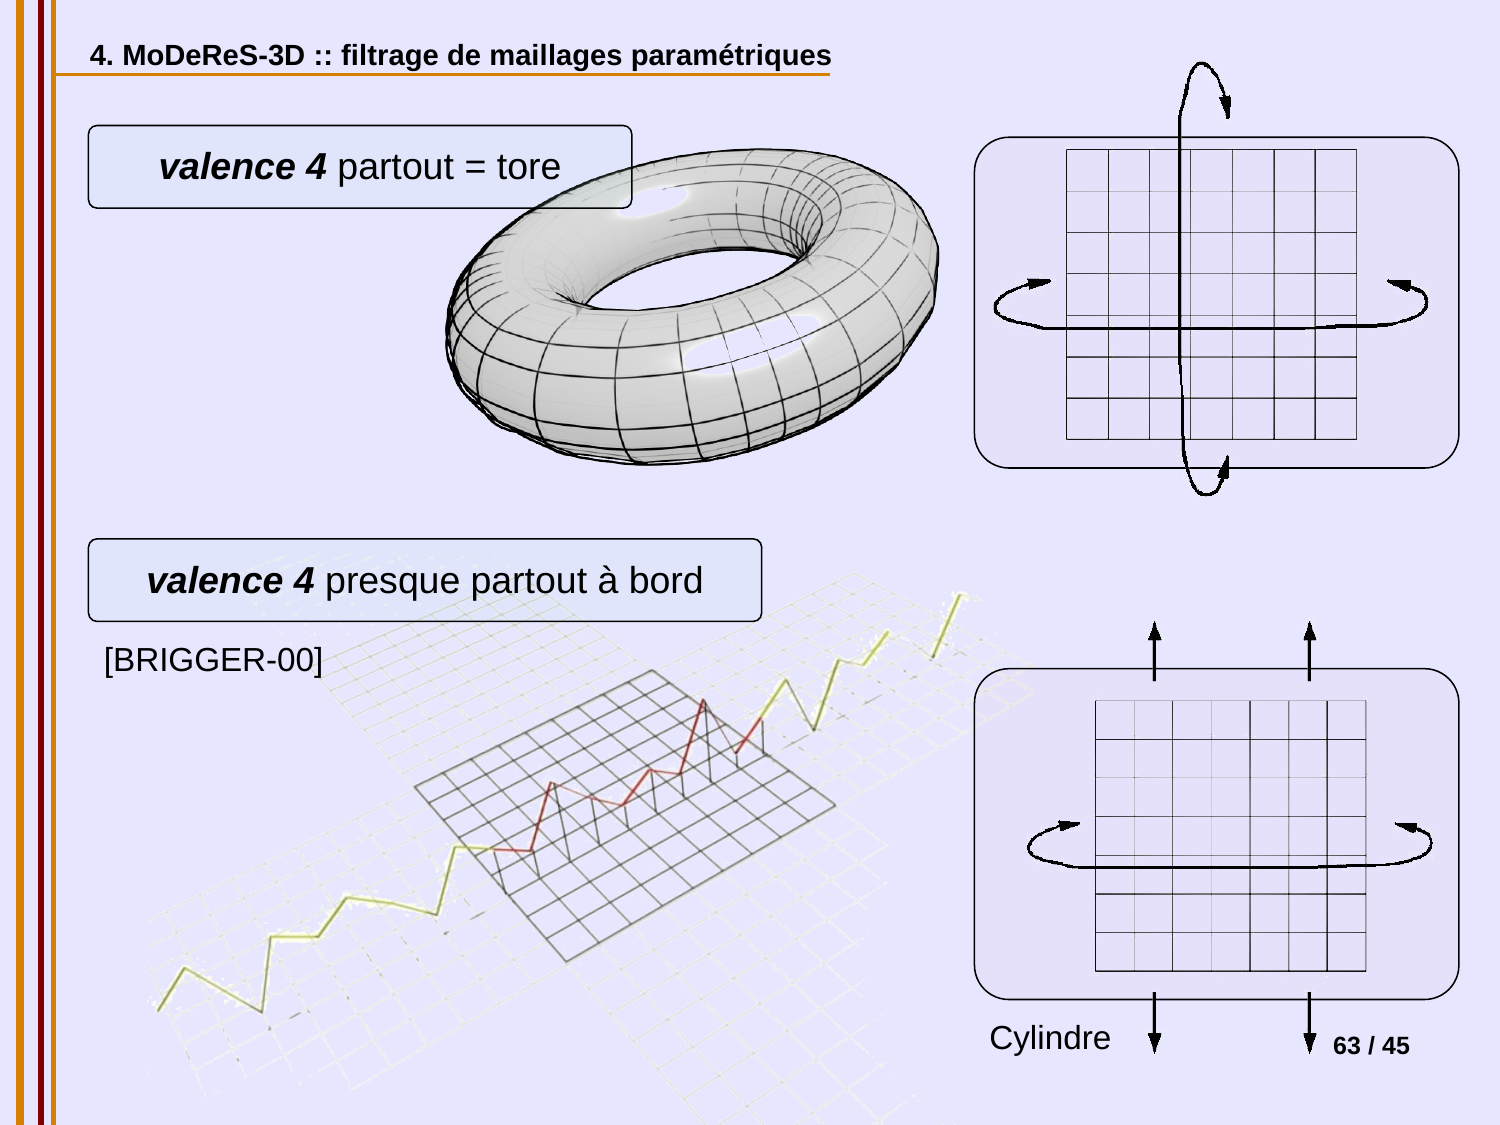

# 4. MoDeReS-3D :: filtrage de maillages paramétriques
valence 4 partout = tore
valence 4 presque partout à bord
[BRIGGER-00]
Cylindre
63